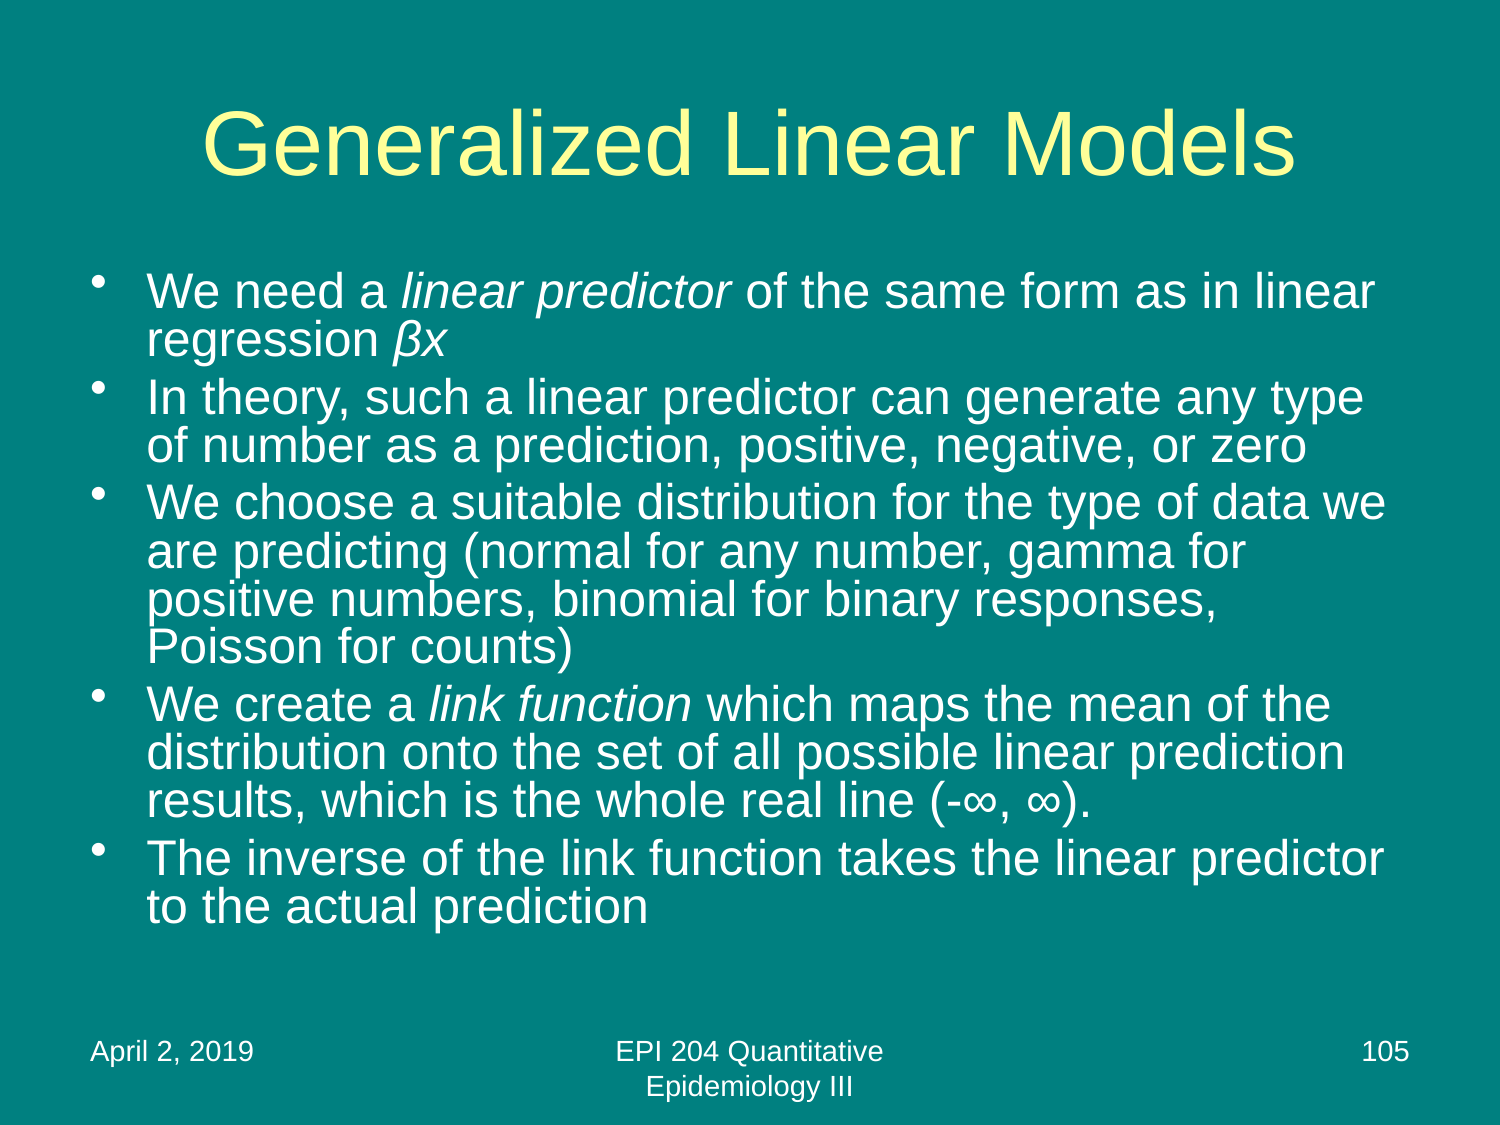

# Generalized Linear Models
We need a linear predictor of the same form as in linear regression βx
In theory, such a linear predictor can generate any type of number as a prediction, positive, negative, or zero
We choose a suitable distribution for the type of data we are predicting (normal for any number, gamma for positive numbers, binomial for binary responses, Poisson for counts)
We create a link function which maps the mean of the distribution onto the set of all possible linear prediction results, which is the whole real line (-∞, ∞).
The inverse of the link function takes the linear predictor to the actual prediction
April 2, 2019
EPI 204 Quantitative Epidemiology III